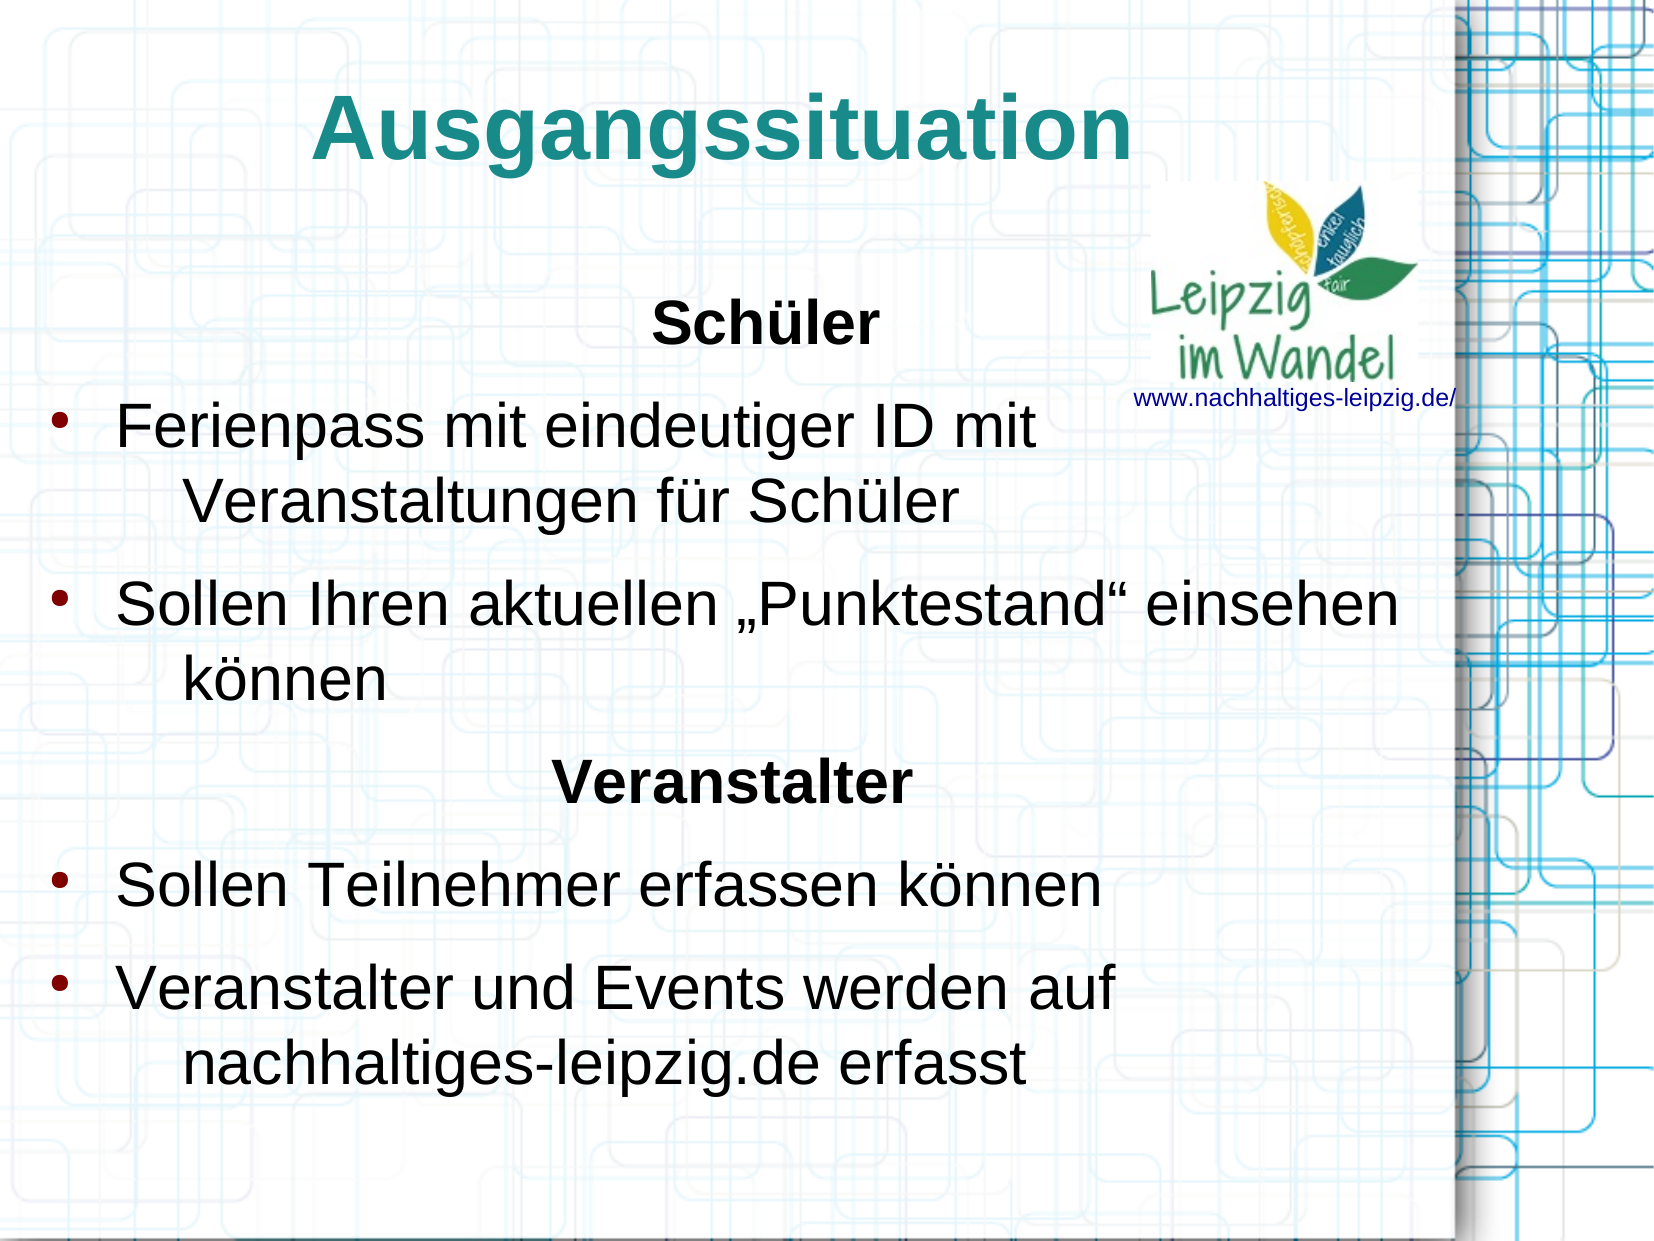

# Ausgangssituation
Schüler
Ferienpass mit eindeutiger ID mit Veranstaltungen für Schüler
Sollen Ihren aktuellen „Punktestand“ einsehen können
Veranstalter
Sollen Teilnehmer erfassen können
Veranstalter und Events werden	auf nachhaltiges-leipzig.de erfasst
www.nachhaltiges-leipzig.de/